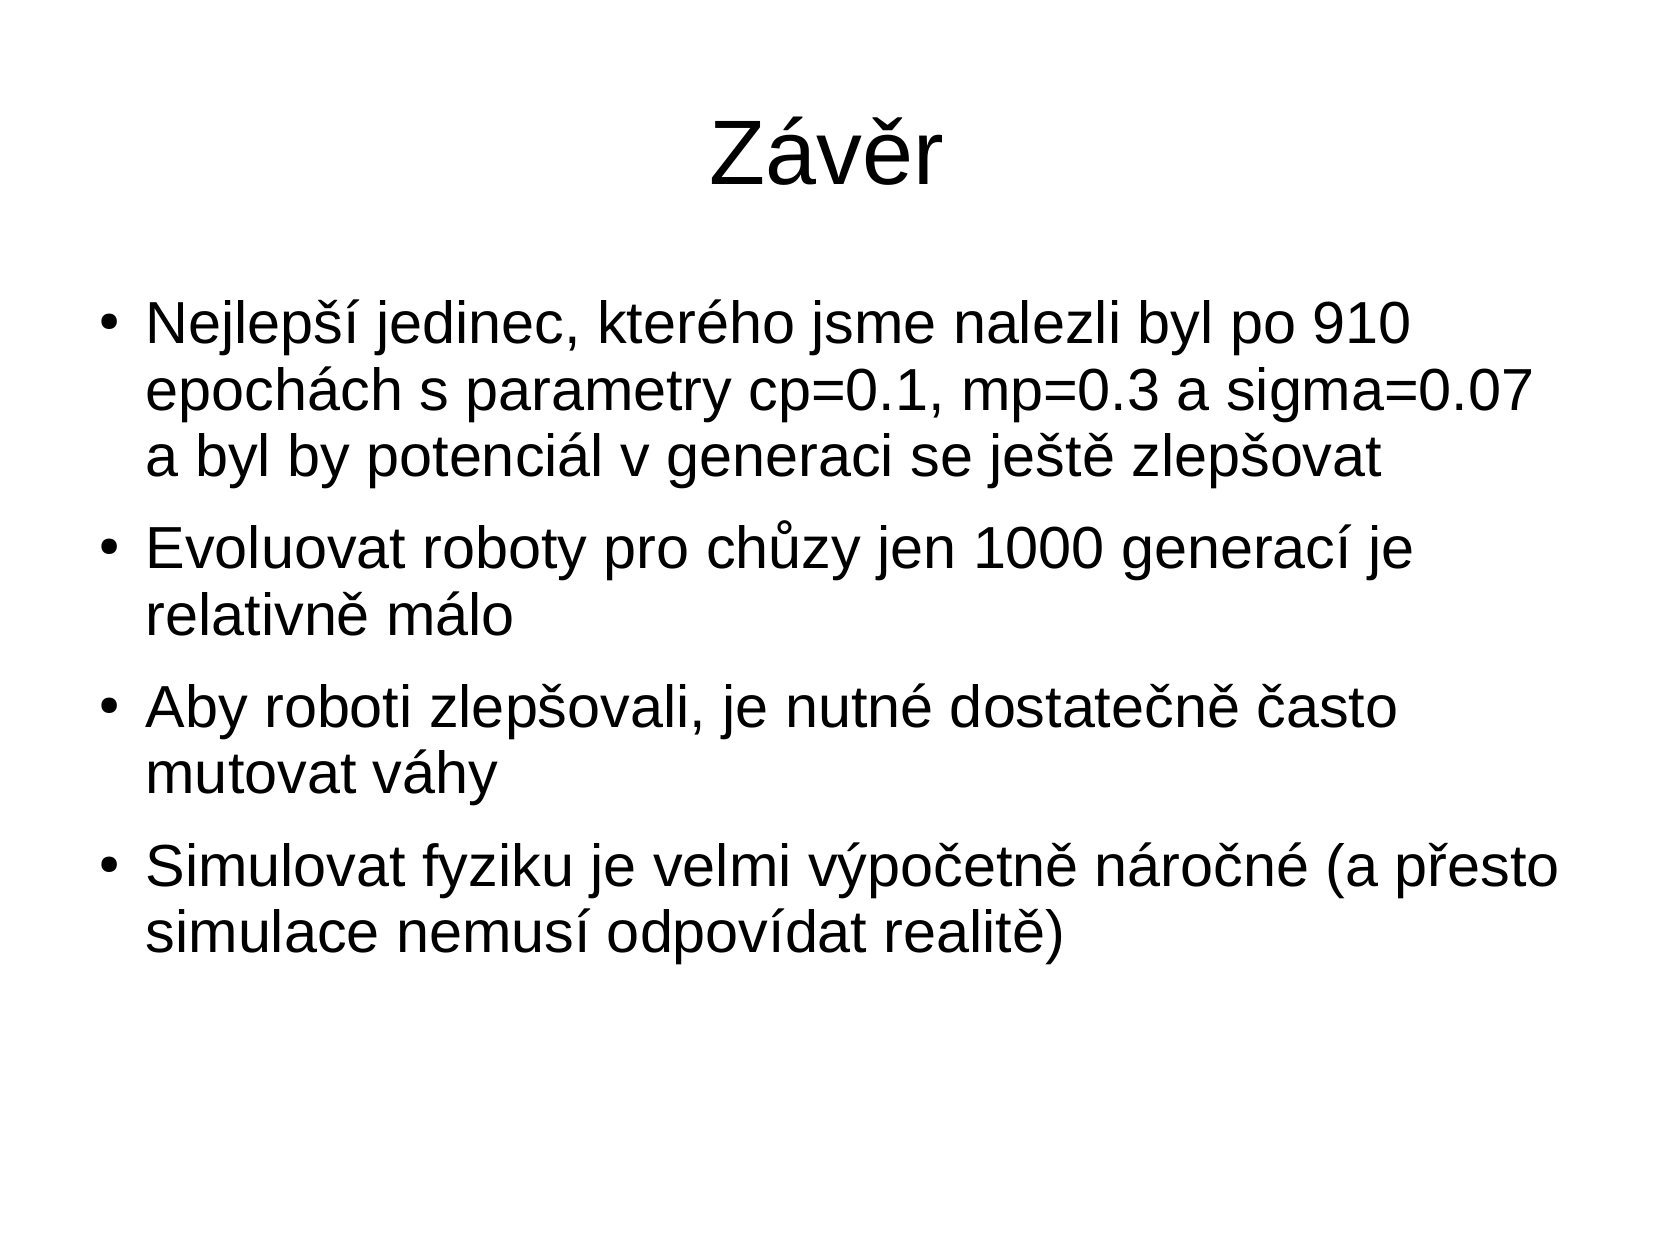

# Závěr
Nejlepší jedinec, kterého jsme nalezli byl po 910 epochách s parametry cp=0.1, mp=0.3 a sigma=0.07 a byl by potenciál v generaci se ještě zlepšovat
Evoluovat roboty pro chůzy jen 1000 generací je relativně málo
Aby roboti zlepšovali, je nutné dostatečně často mutovat váhy
Simulovat fyziku je velmi výpočetně náročné (a přesto simulace nemusí odpovídat realitě)